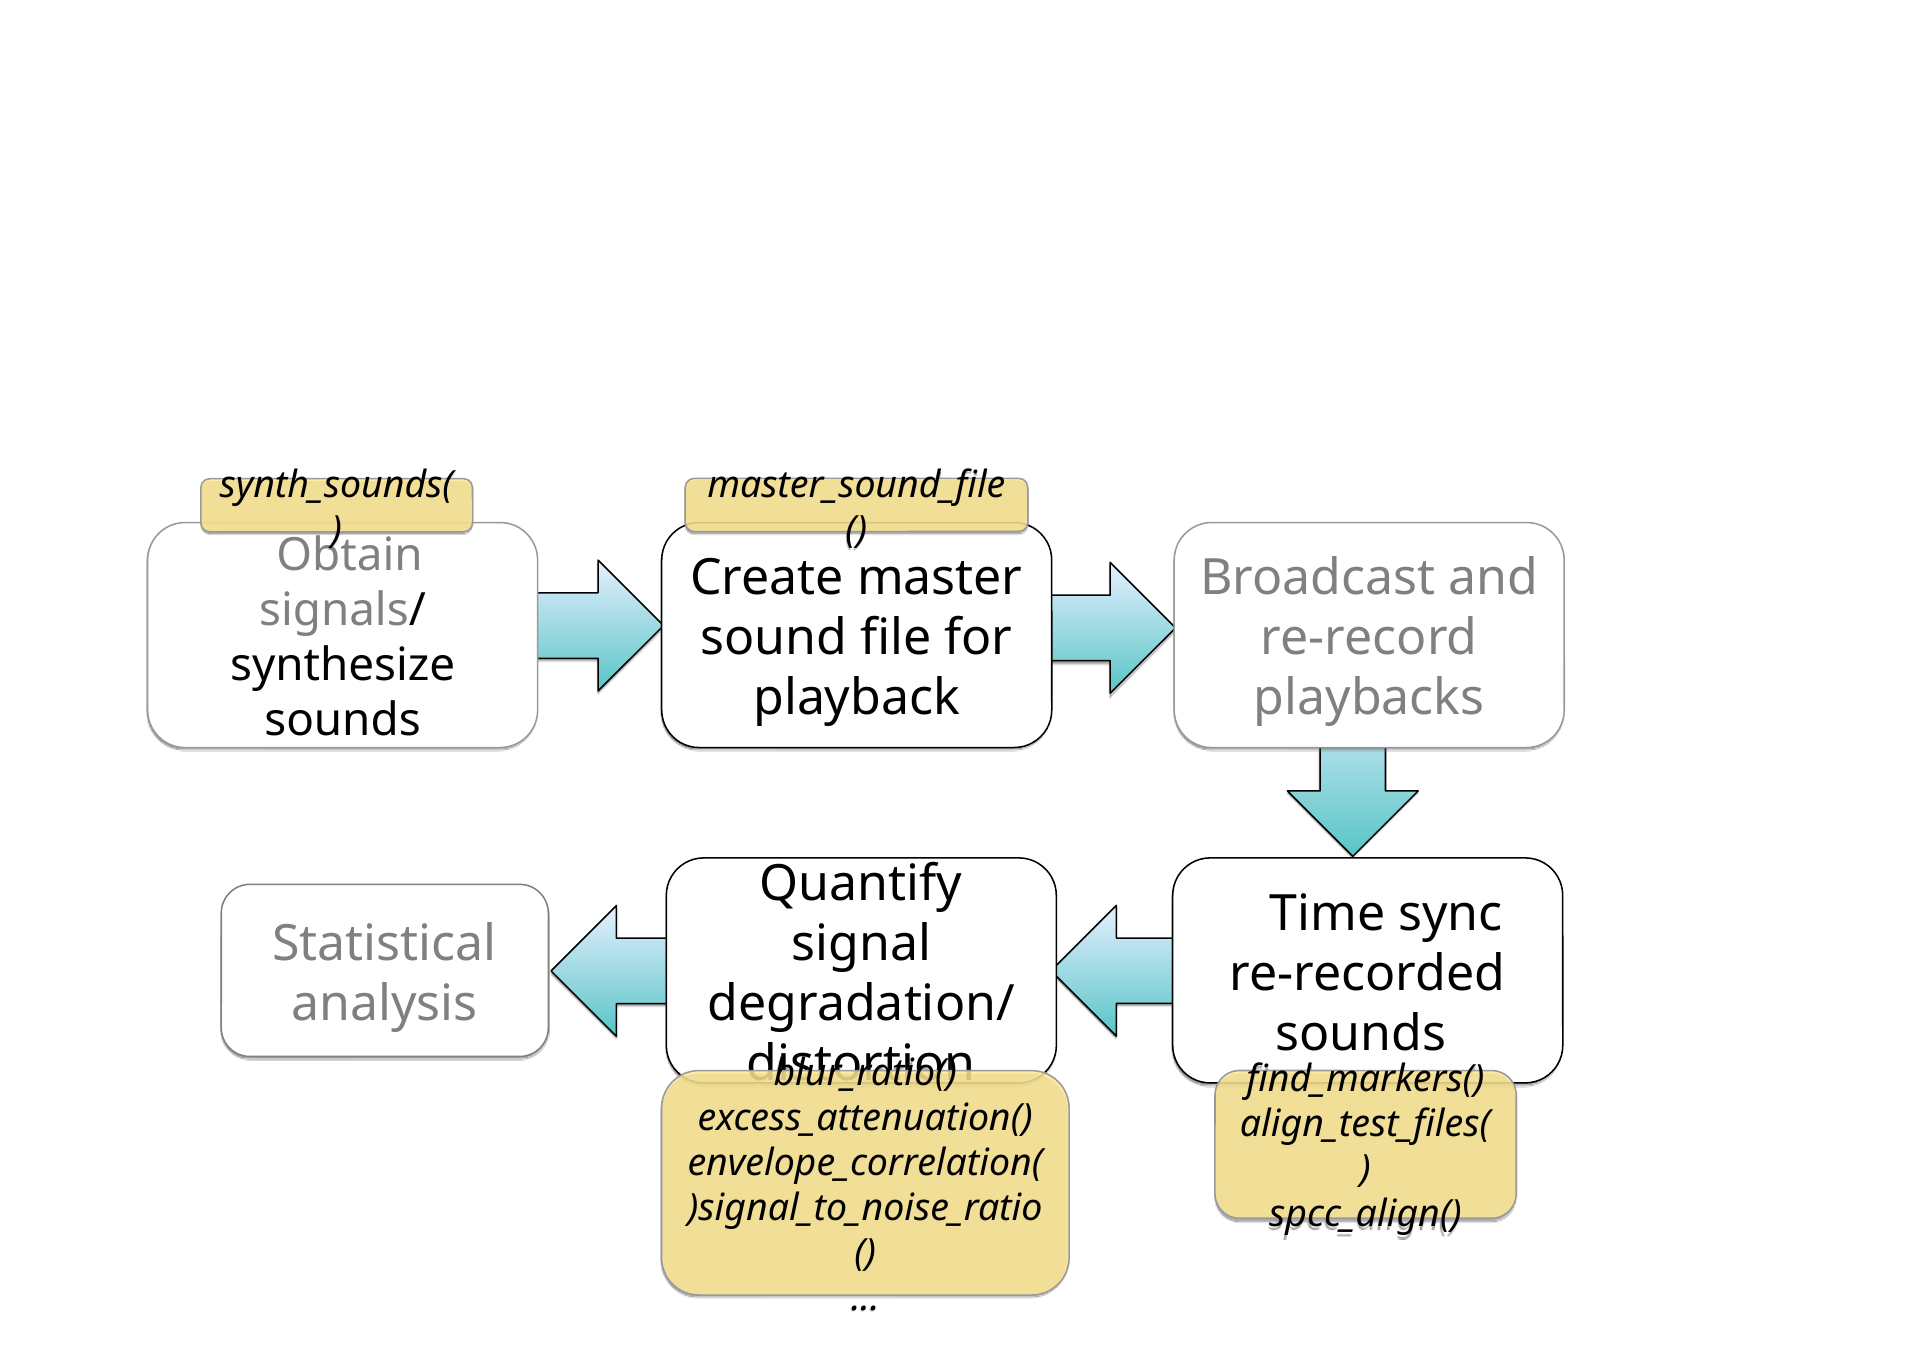

master_sound_file()
synth_sounds()
 Obtain signals/ synthesize sounds
Create master sound file for playback
Broadcast and re-record playbacks
Quantify signal degradation/ distortion
 Time sync 	re-recorded sounds
Statistical analysis
find_markers()
align_test_files()
spcc_align()
blur_ratio()
excess_attenuation()
envelope_correlation()signal_to_noise_ratio()
...